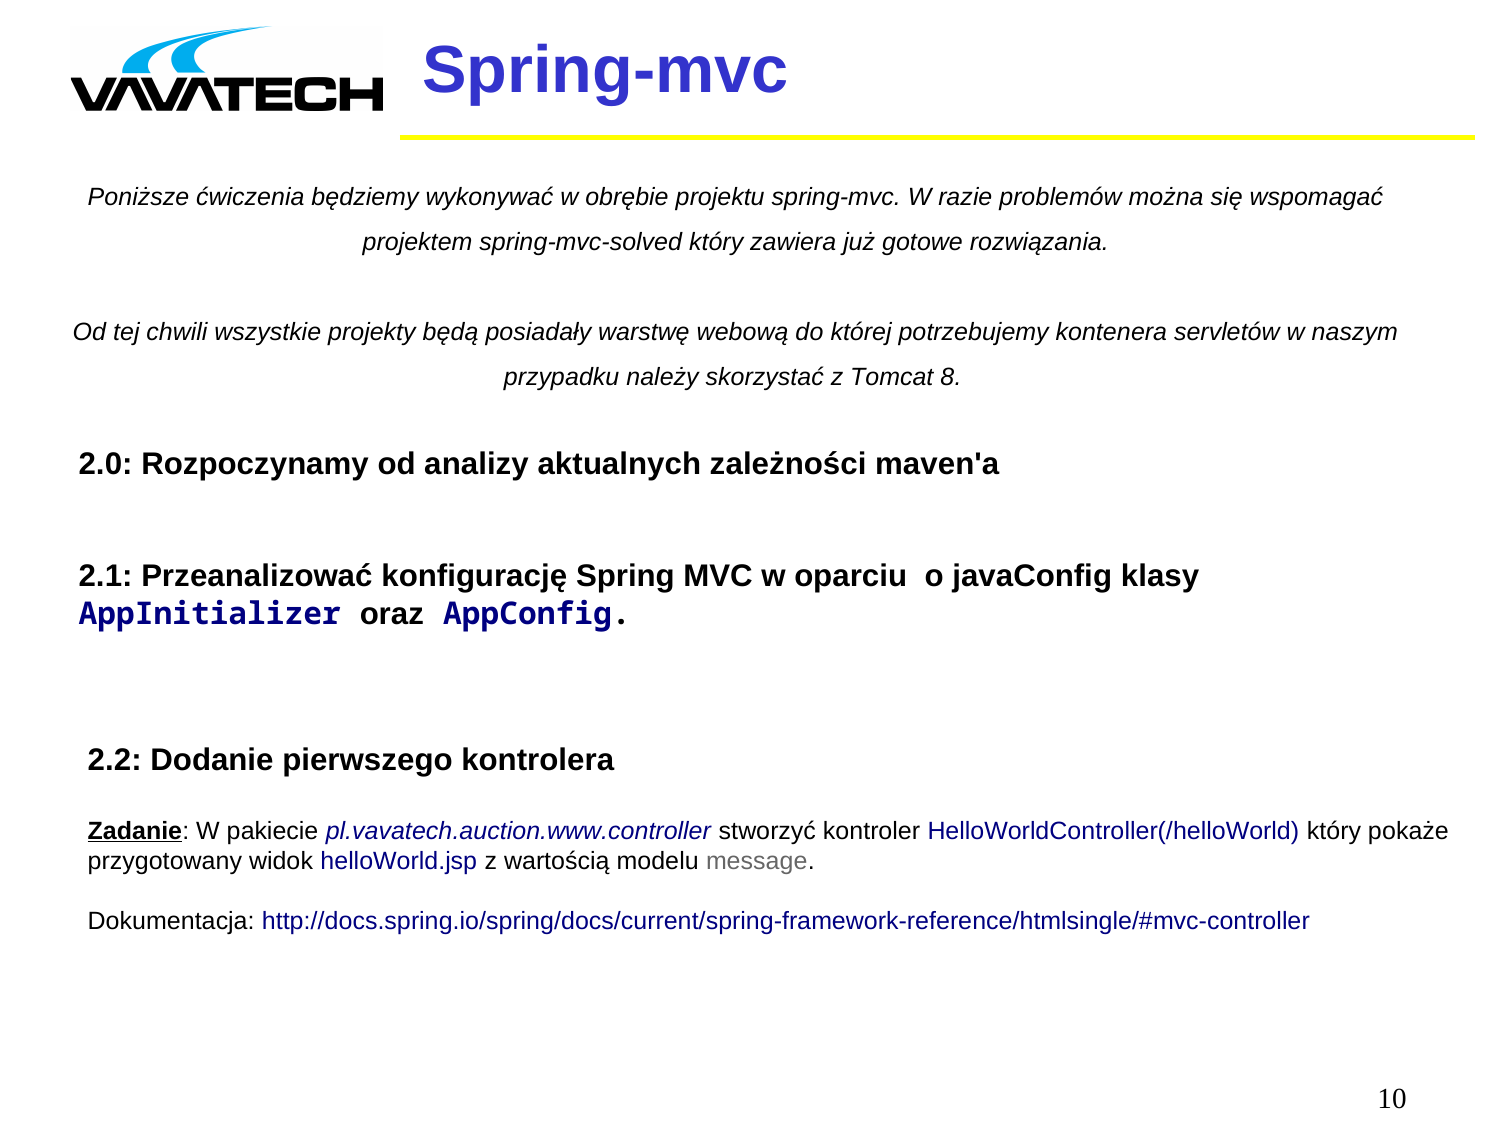

# Spring-mvc
Poniższe ćwiczenia będziemy wykonywać w obrębie projektu spring-mvc. W razie problemów można się wspomagać projektem spring-mvc-solved który zawiera już gotowe rozwiązania.
Od tej chwili wszystkie projekty będą posiadały warstwę webową do której potrzebujemy kontenera servletów w naszym przypadku należy skorzystać z Tomcat 8.
2.0: Rozpoczynamy od analizy aktualnych zależności maven'a
2.1: Przeanalizować konfigurację Spring MVC w oparciu o javaConfig klasy AppInitializer oraz AppConfig.
2.2: Dodanie pierwszego kontrolera
Zadanie: W pakiecie pl.vavatech.auction.www.controller stworzyć kontroler HelloWorldController(/helloWorld) który pokaże przygotowany widok helloWorld.jsp z wartością modelu message.
Dokumentacja: http://docs.spring.io/spring/docs/current/spring-framework-reference/htmlsingle/#mvc-controller
10